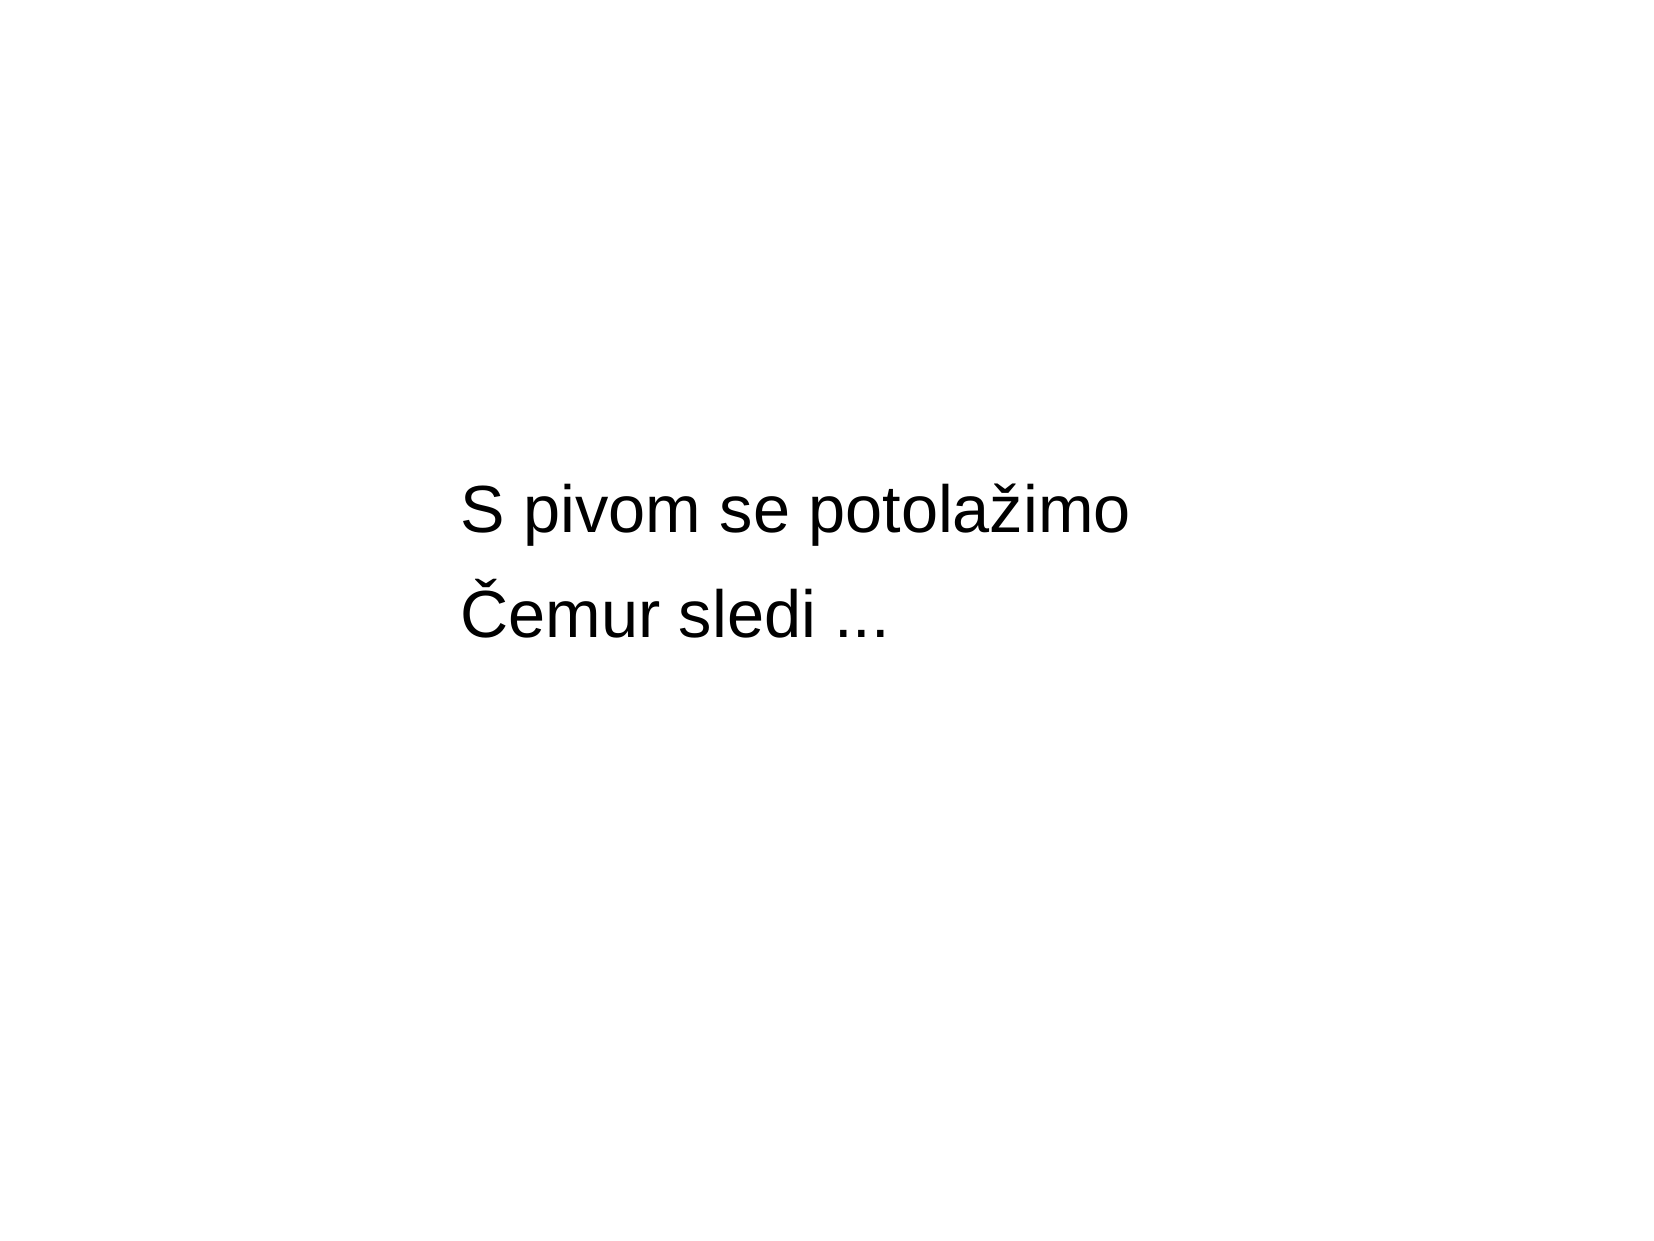

# S pivom se potolažimo
Čemur sledi ...